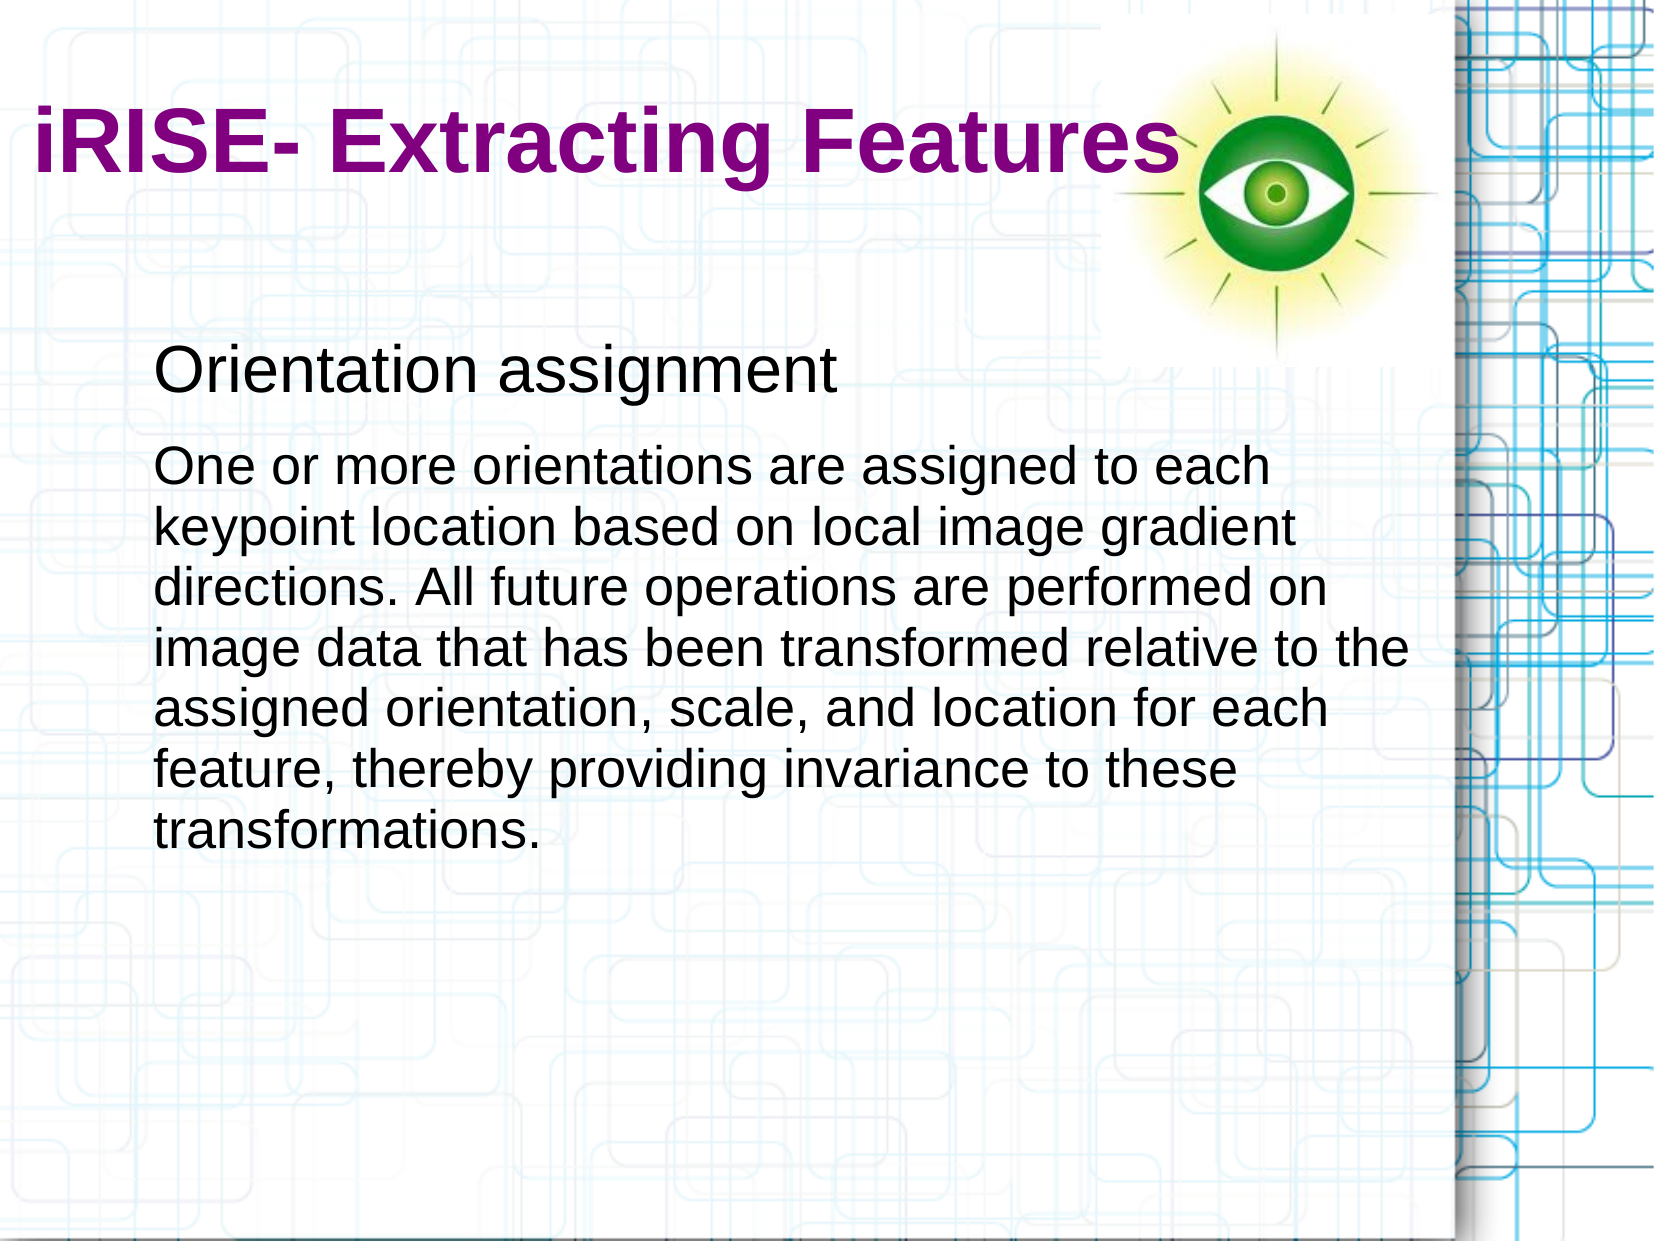

iRISE- Extracting Features
# Orientation assignment
One or more orientations are assigned to each keypoint location based on local image gradient directions. All future operations are performed on image data that has been transformed relative to the assigned orientation, scale, and location for each feature, thereby providing invariance to these transformations.